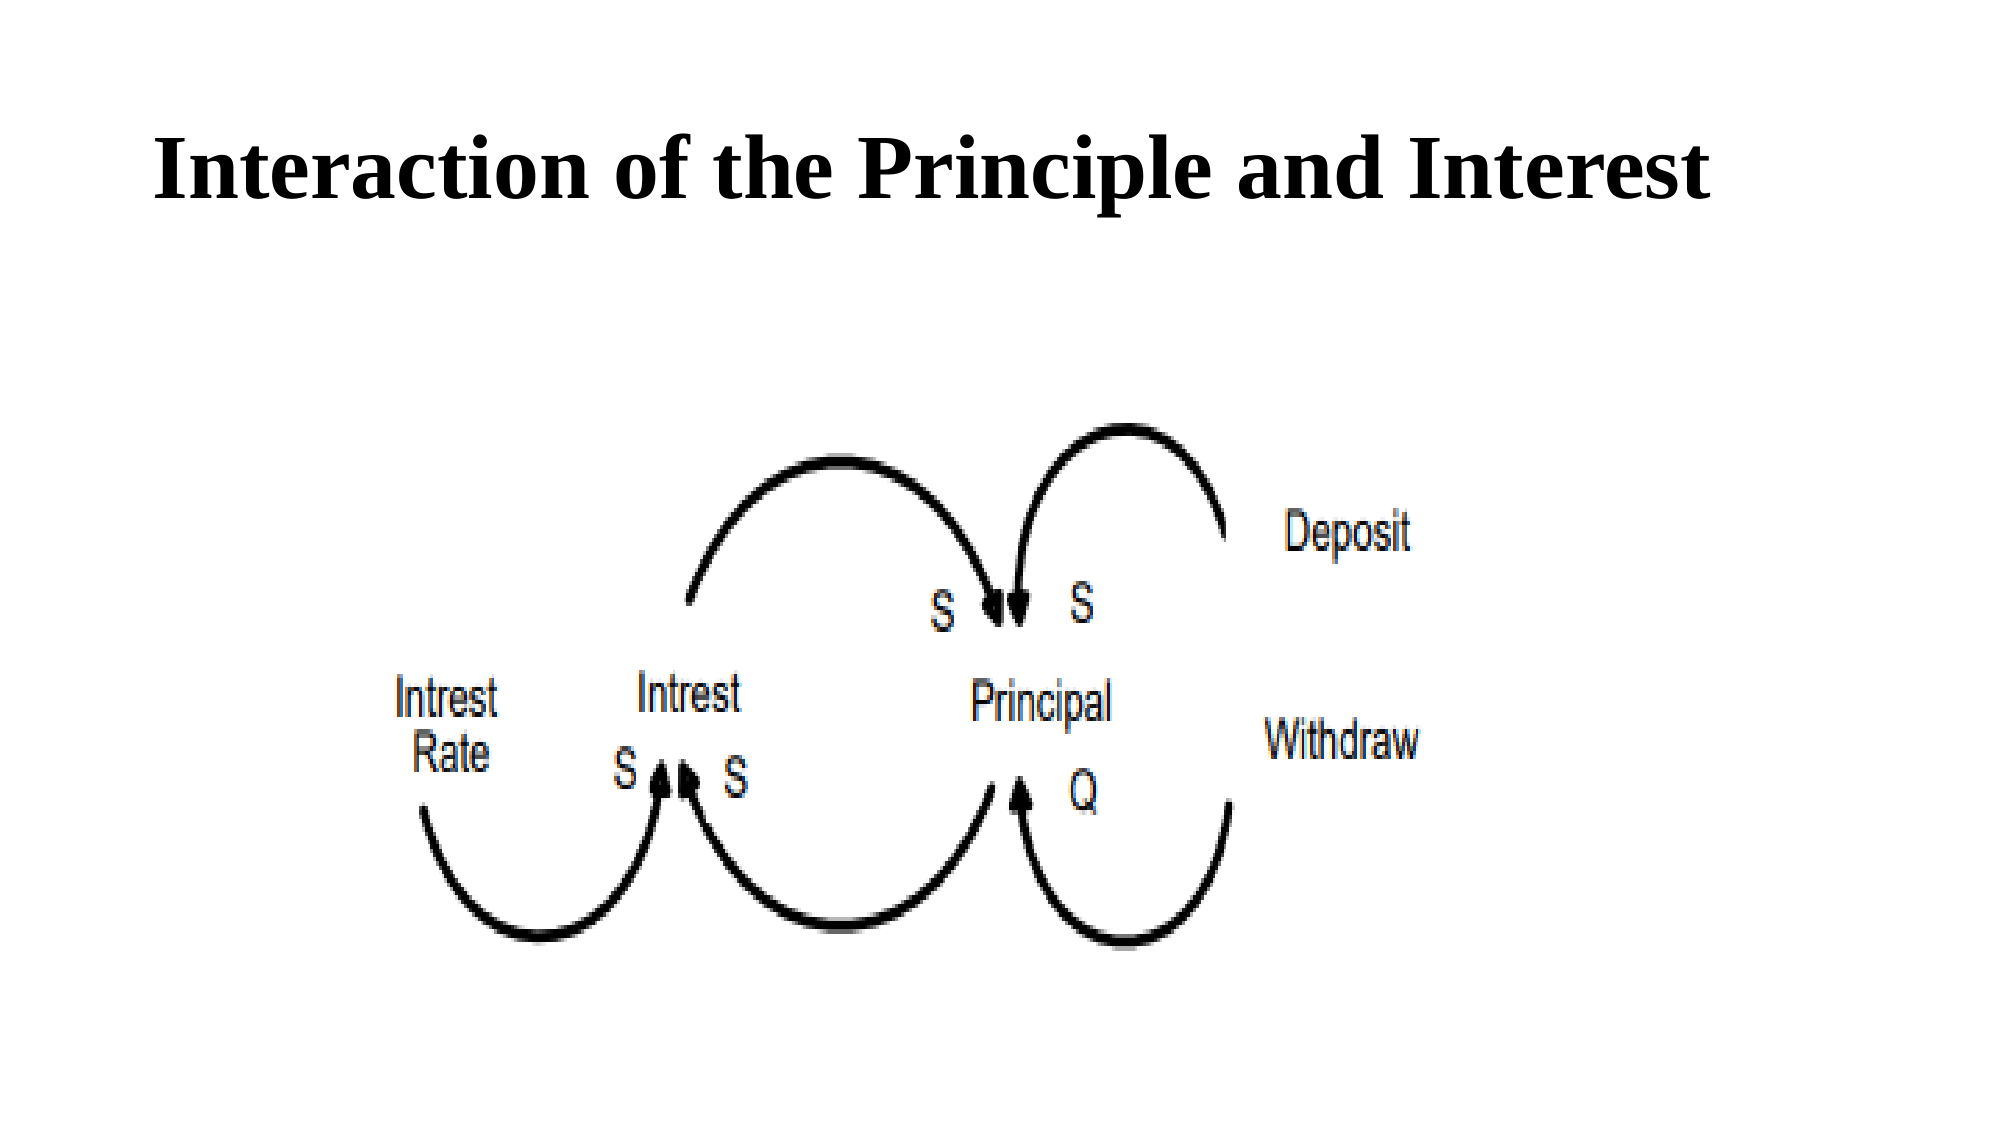

# Interaction of the Principle and Interest